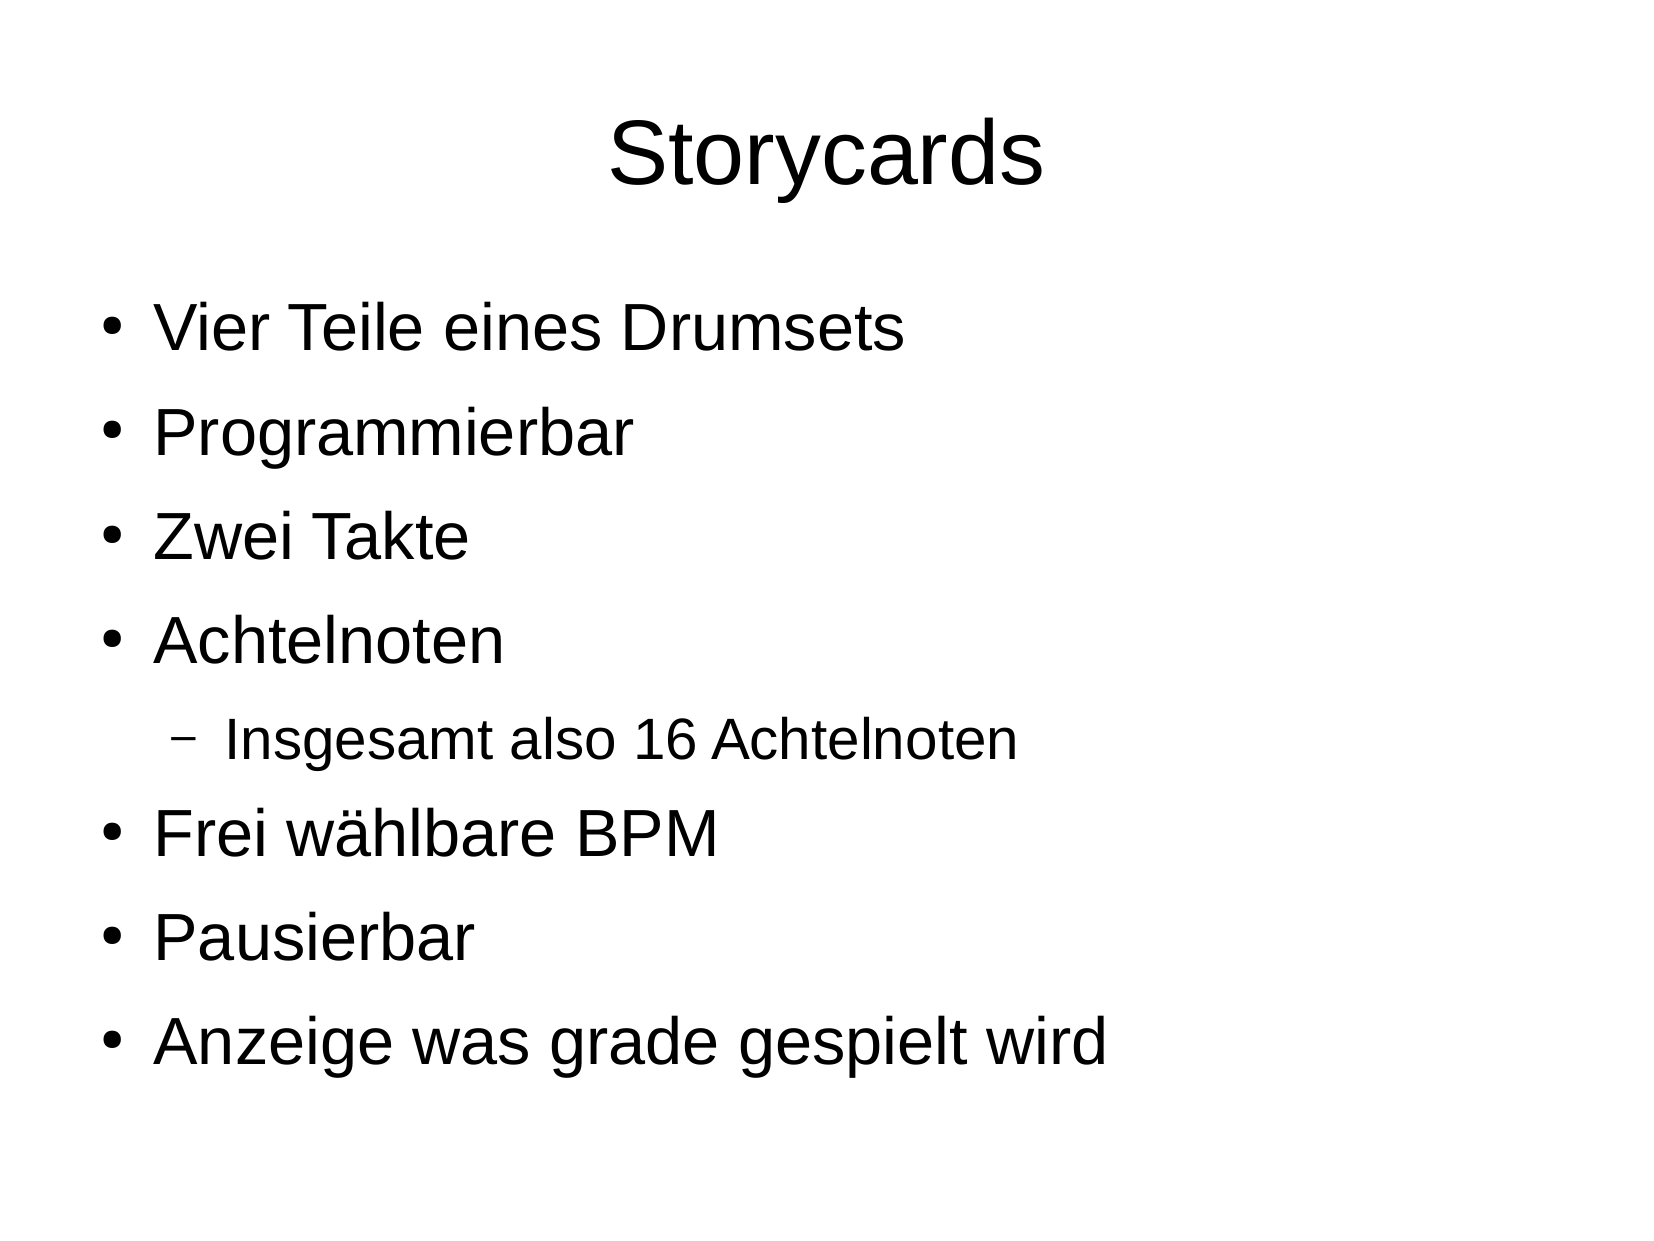

# Storycards
Vier Teile eines Drumsets
Programmierbar
Zwei Takte
Achtelnoten
Insgesamt also 16 Achtelnoten
Frei wählbare BPM
Pausierbar
Anzeige was grade gespielt wird